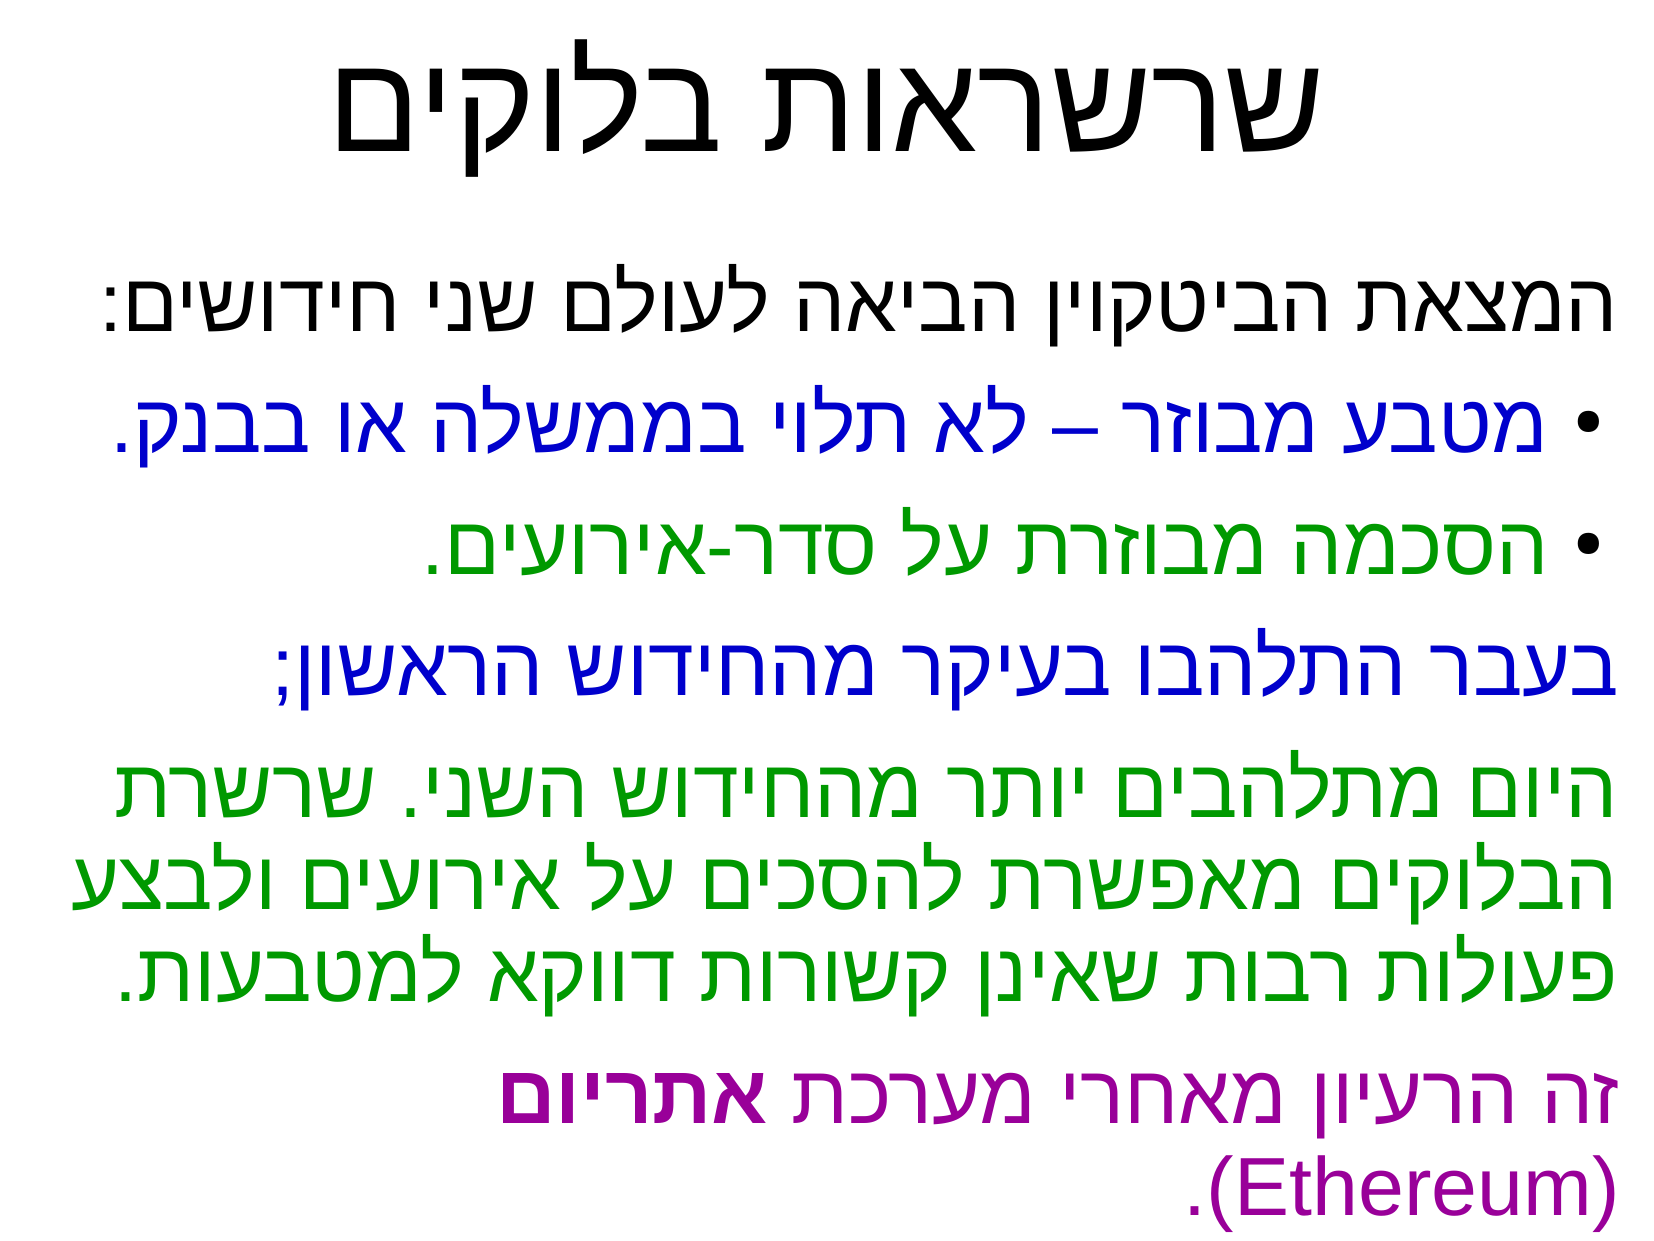

# שרשראות בלוקים
המצאת הביטקוין הביאה לעולם שני חידושים:
מטבע מבוזר – לא תלוי בממשלה או בבנק.
הסכמה מבוזרת על סדר-אירועים.
בעבר התלהבו בעיקר מהחידוש הראשון;
היום מתלהבים יותר מהחידוש השני. שרשרת הבלוקים מאפשרת להסכים על אירועים ולבצע פעולות רבות שאינן קשורות דווקא למטבעות.
זה הרעיון מאחרי מערכת אתריום (Ethereum).